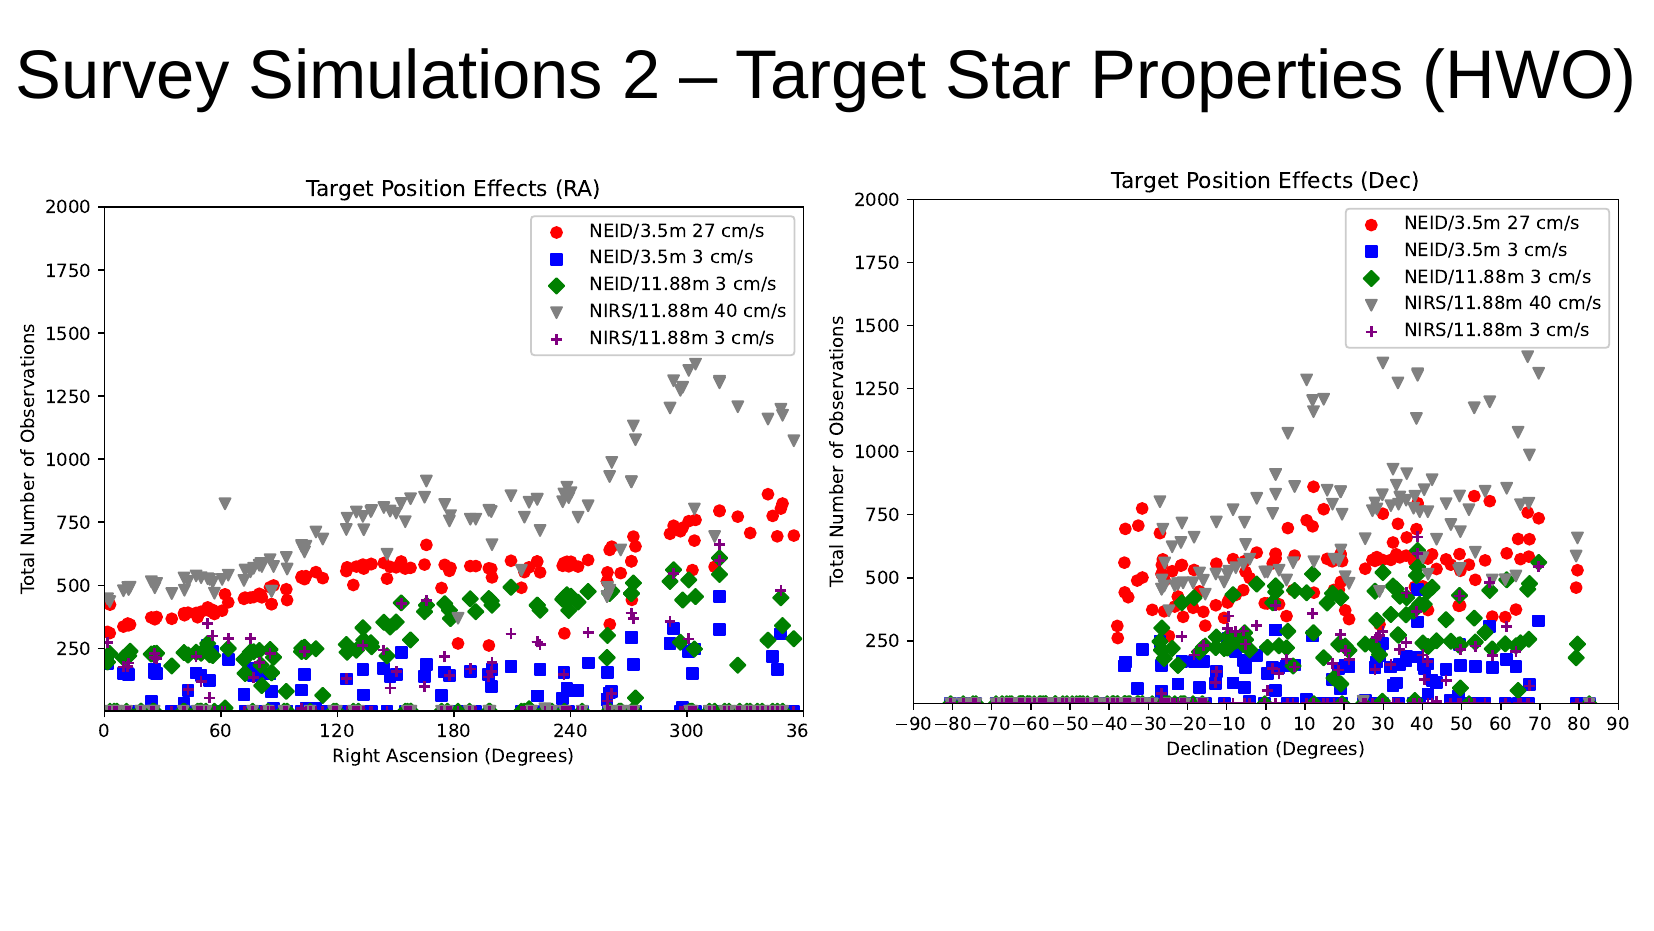

# Survey Simulations 2 – Target Star Properties (HWO)